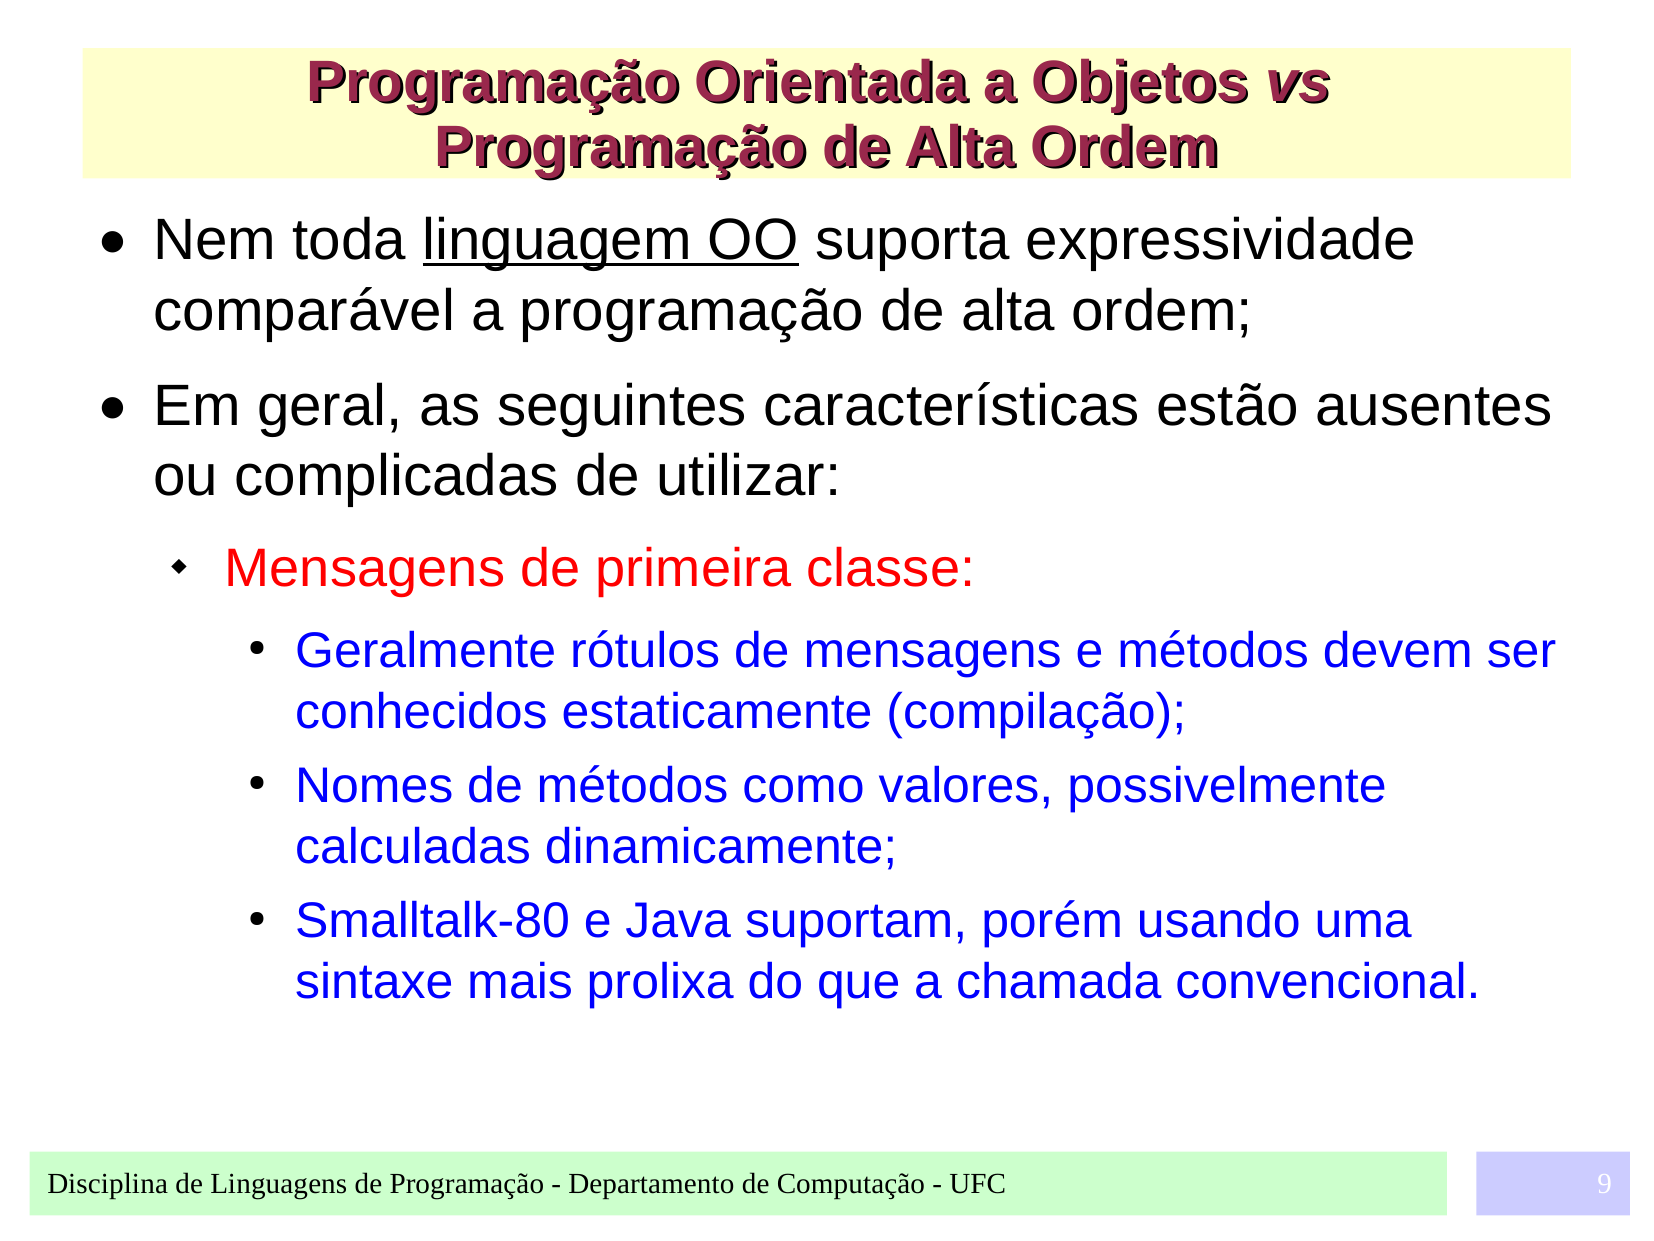

# Programação Orientada a Objetos vs Programação de Alta Ordem
Nem toda linguagem OO suporta expressividade comparável a programação de alta ordem;
Em geral, as seguintes características estão ausentes ou complicadas de utilizar:
Mensagens de primeira classe:
Geralmente rótulos de mensagens e métodos devem ser conhecidos estaticamente (compilação);
Nomes de métodos como valores, possivelmente calculadas dinamicamente;
Smalltalk-80 e Java suportam, porém usando uma sintaxe mais prolixa do que a chamada convencional.
Disciplina de Linguagens de Programação - Departamento de Computação - UFC
9